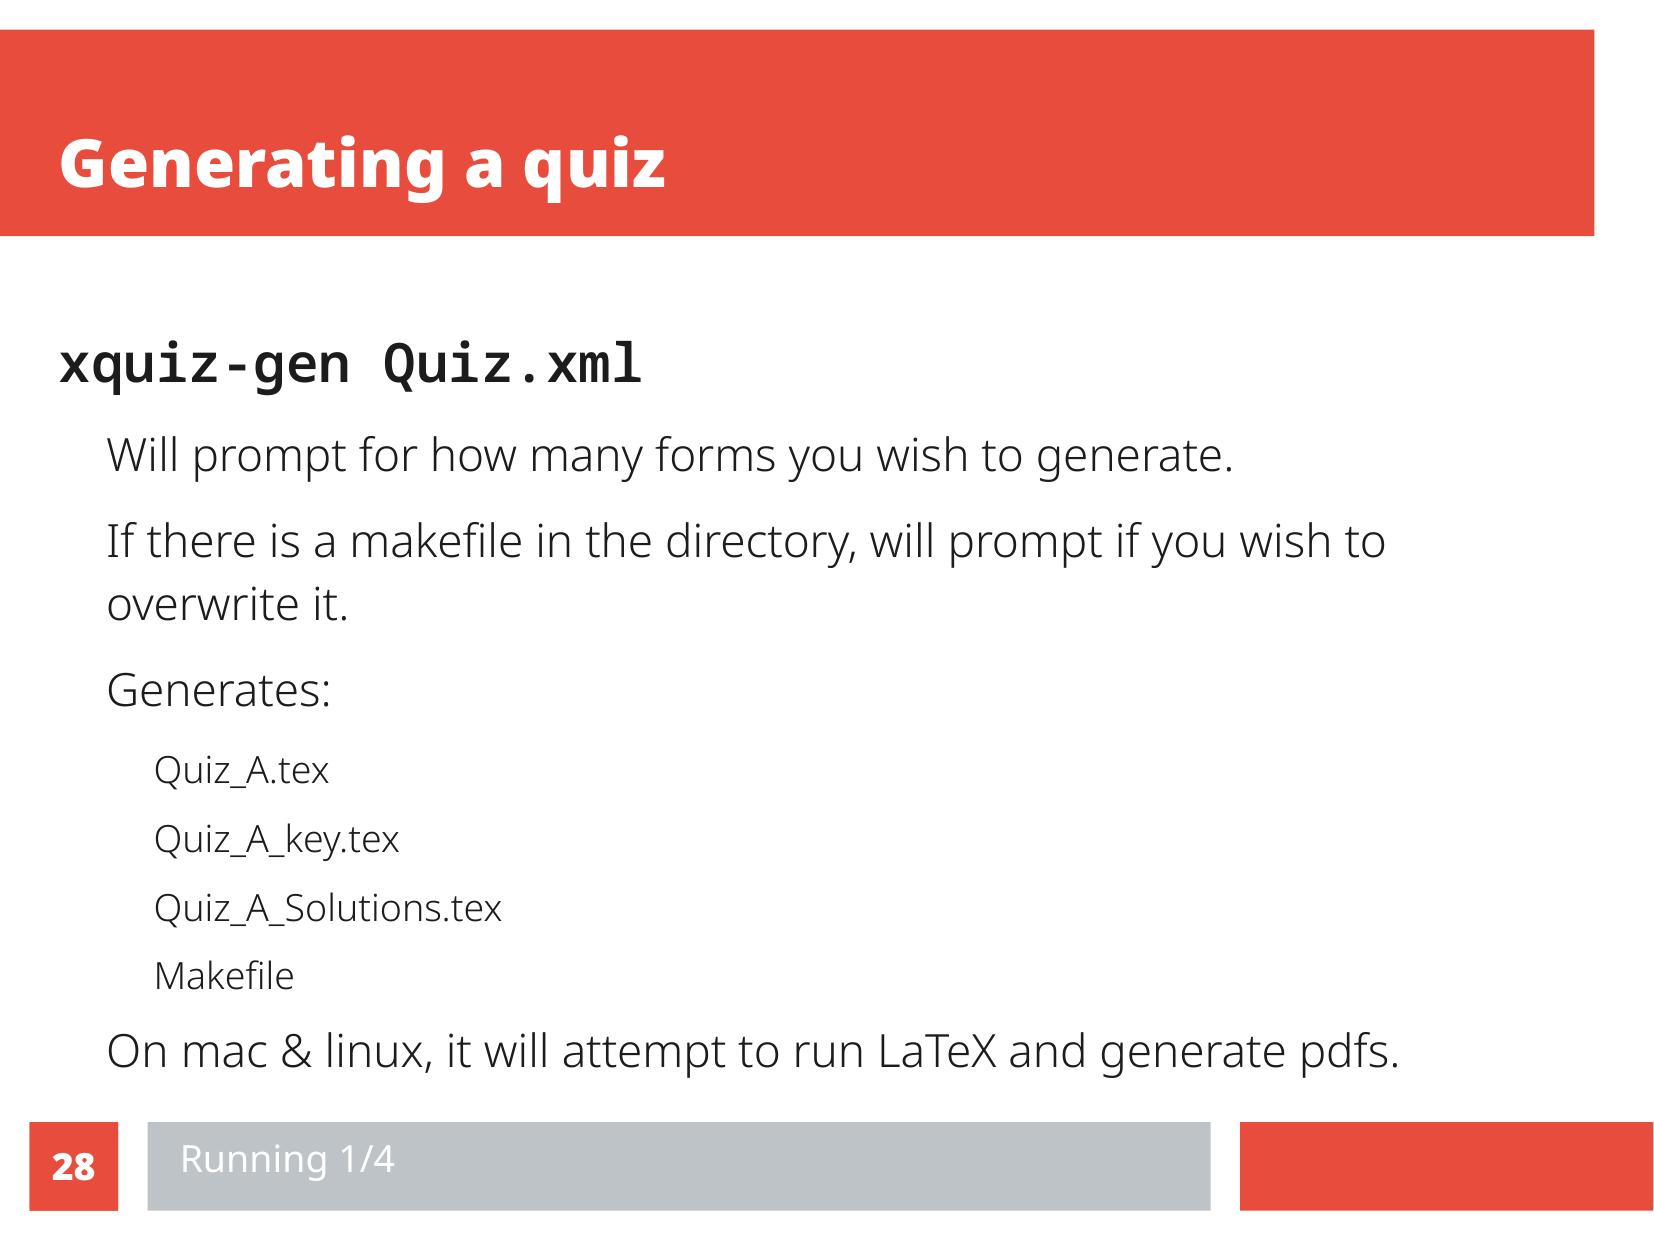

# Generating a quiz
xquiz-gen Quiz.xml
Will prompt for how many forms you wish to generate.
If there is a makefile in the directory, will prompt if you wish to overwrite it.
Generates:
Quiz_A.tex
Quiz_A_key.tex
Quiz_A_Solutions.tex
Makefile
On mac & linux, it will attempt to run LaTeX and generate pdfs.
28
Running 1/4